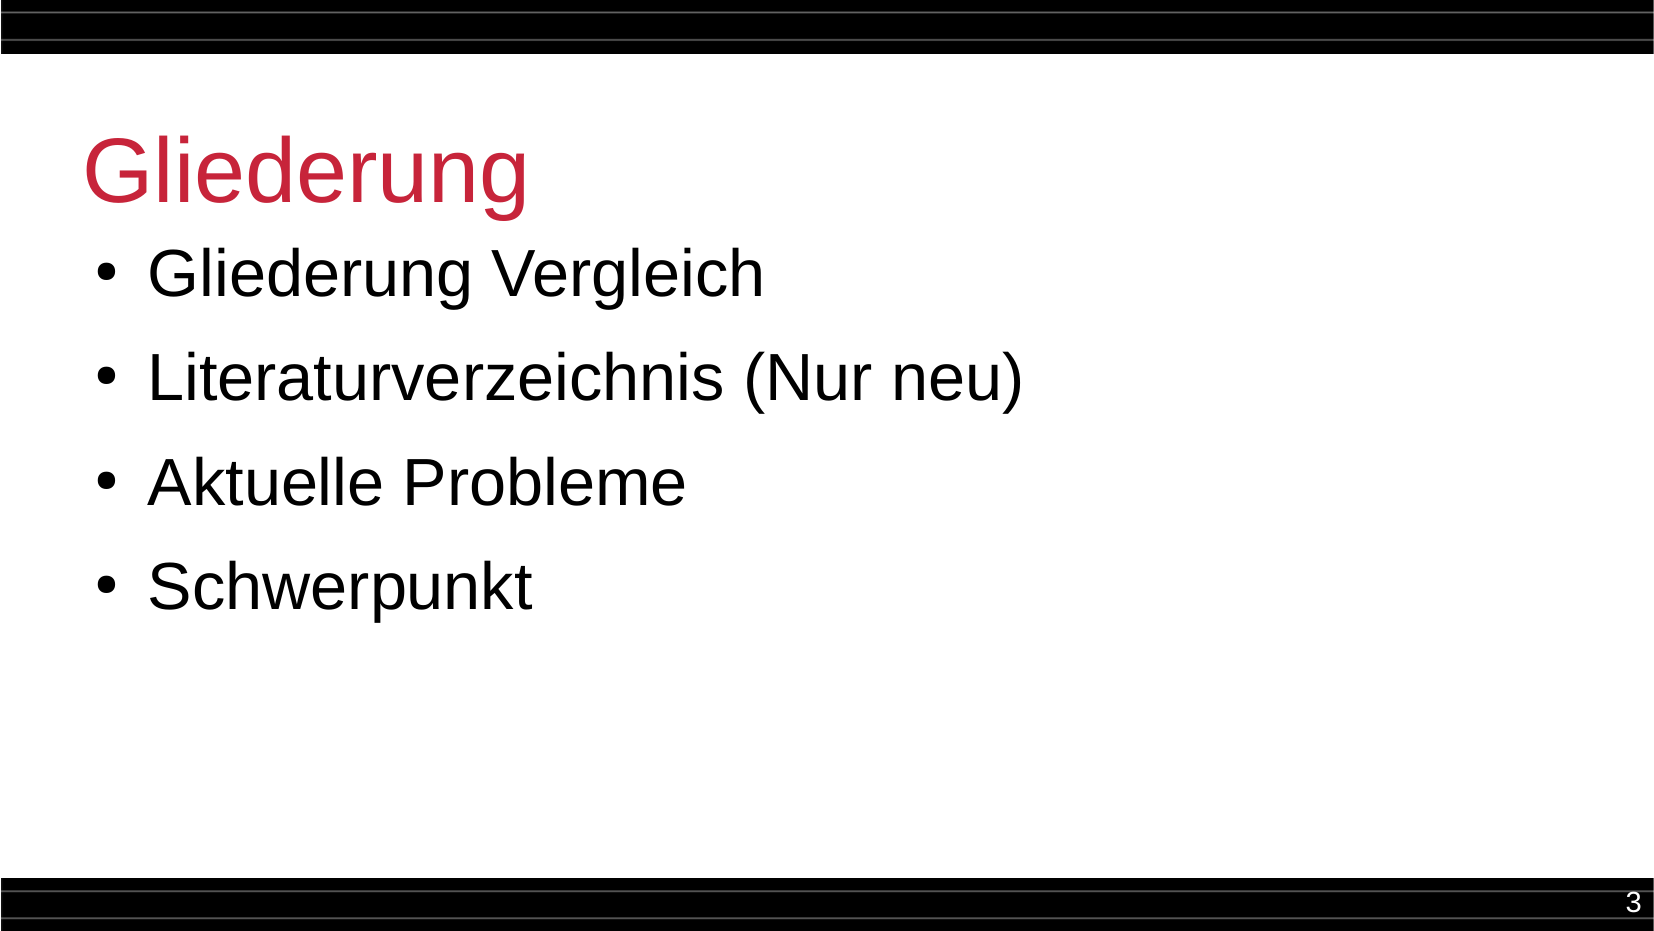

# Gliederung
Gliederung Vergleich
Literaturverzeichnis (Nur neu)
Aktuelle Probleme
Schwerpunkt